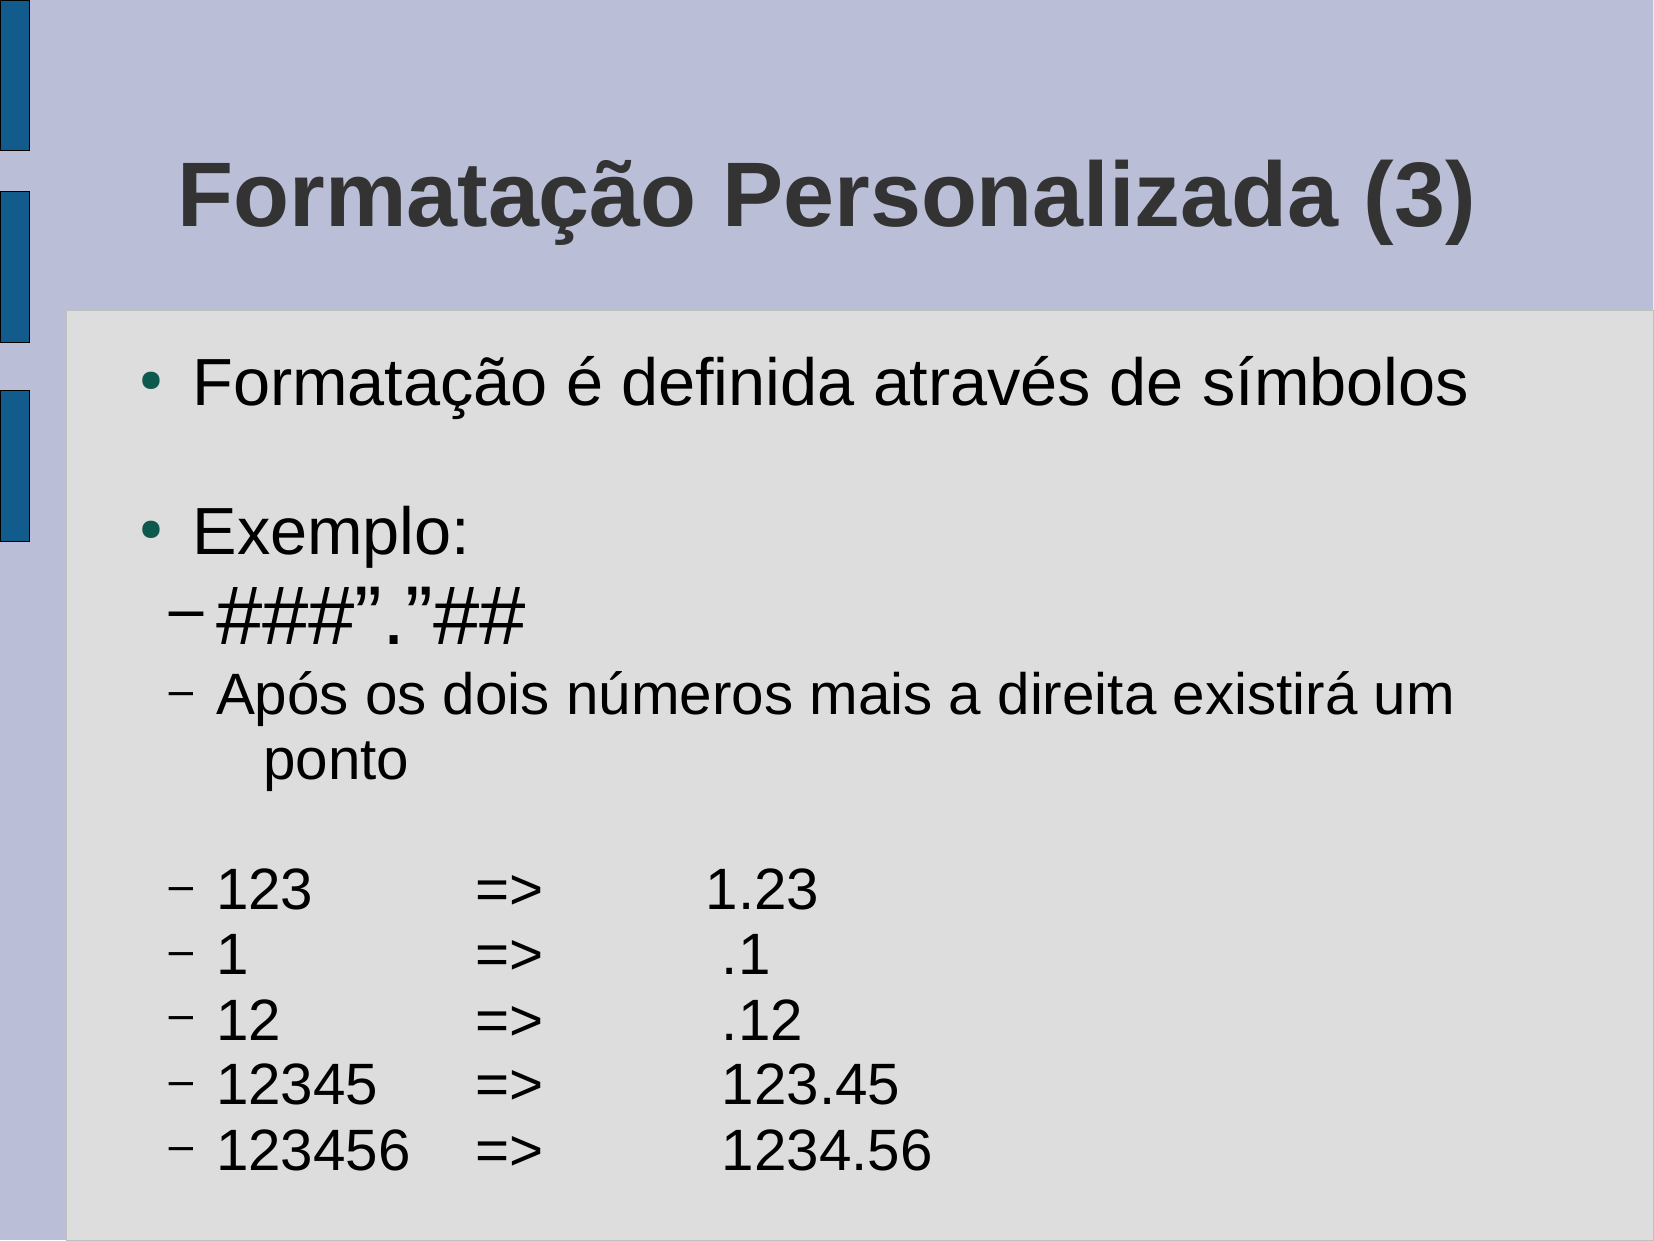

# Formatação Personalizada (3)
Formatação é definida através de símbolos
Exemplo:
###”.”##
Após os dois números mais a direita existirá um ponto
123 => 1.23
1 => .1
12 => .12
12345 => 123.45
123456 => 1234.56